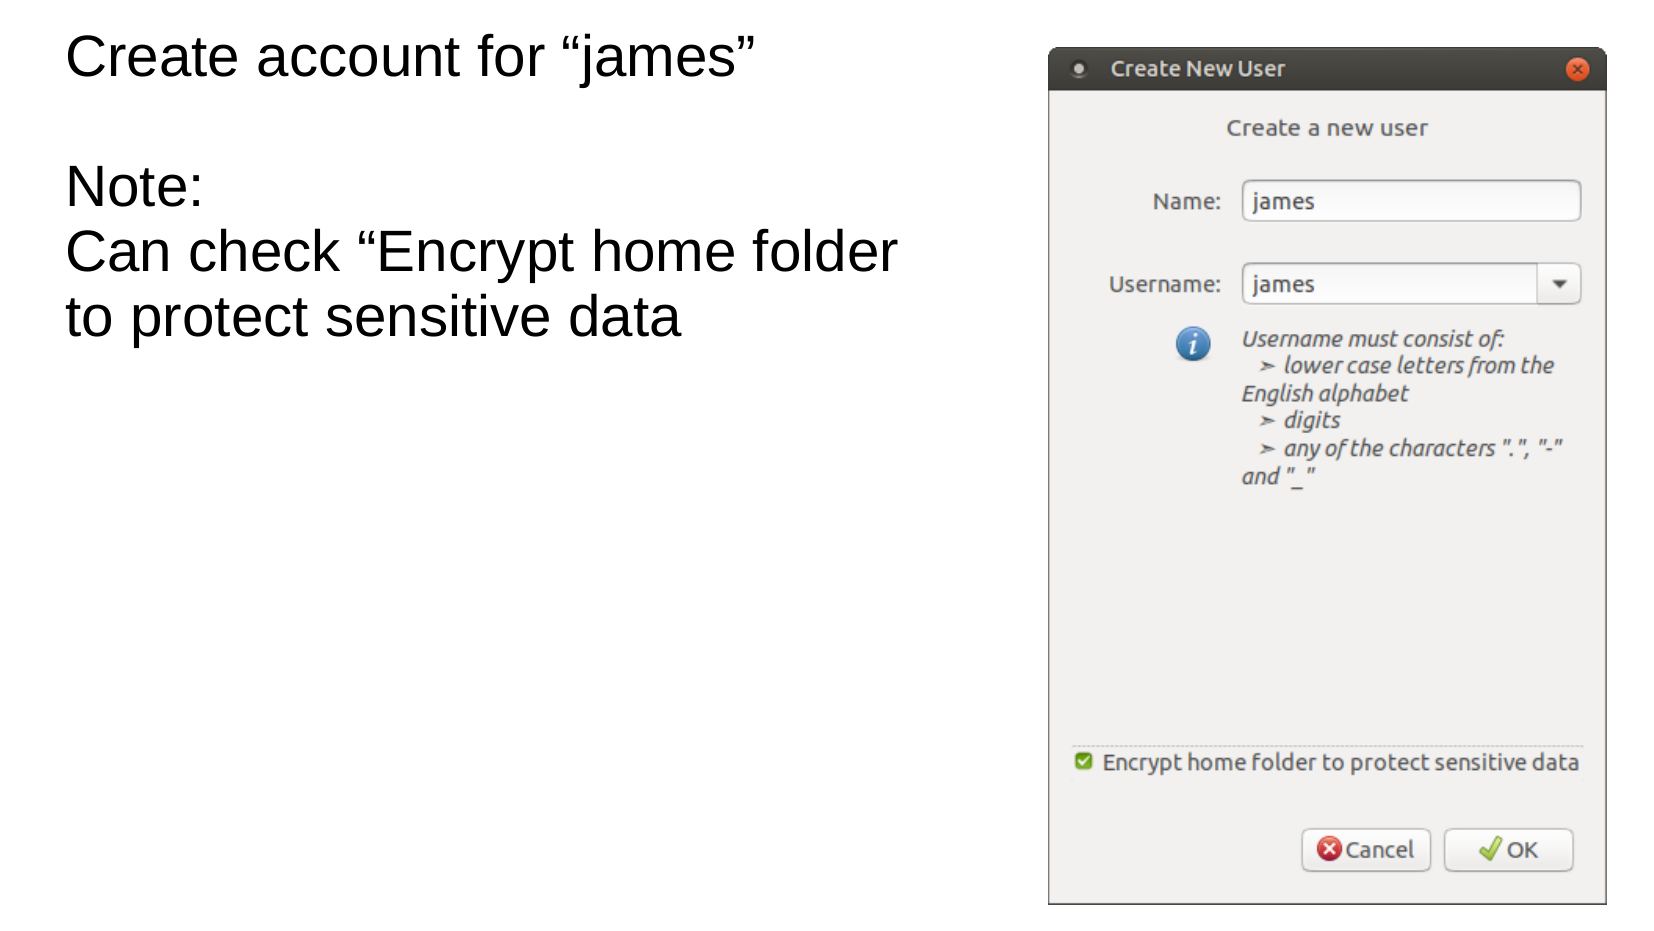

# Create account for “james” Note: Can check “Encrypt home folder to protect sensitive data